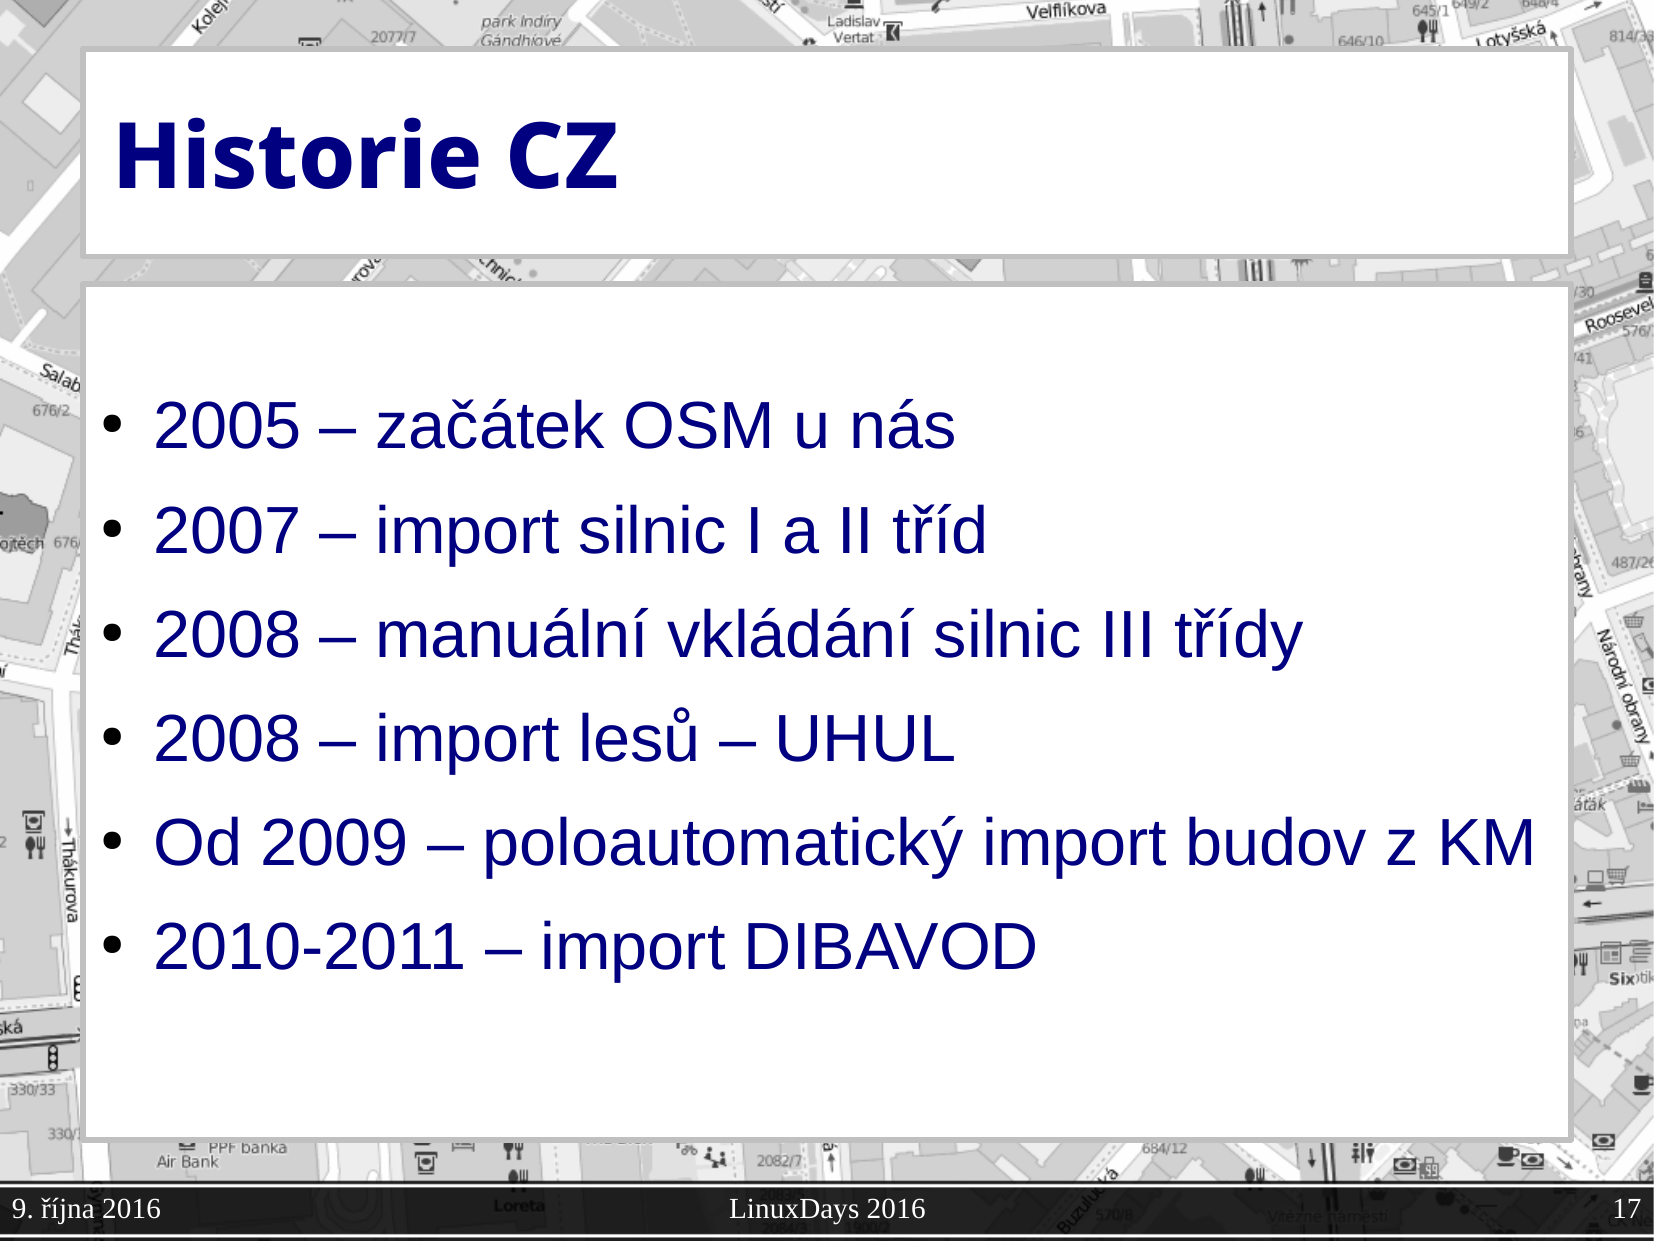

# Historie CZ
2005 – začátek OSM u nás
2007 – import silnic I a II tříd
2008 – manuální vkládání silnic III třídy
2008 – import lesů – UHUL
Od 2009 – poloautomatický import budov z KM
2010-2011 – import DIBAVOD
18. listopadu 2015
Marián Kyral - GISday 2015, Praha
17